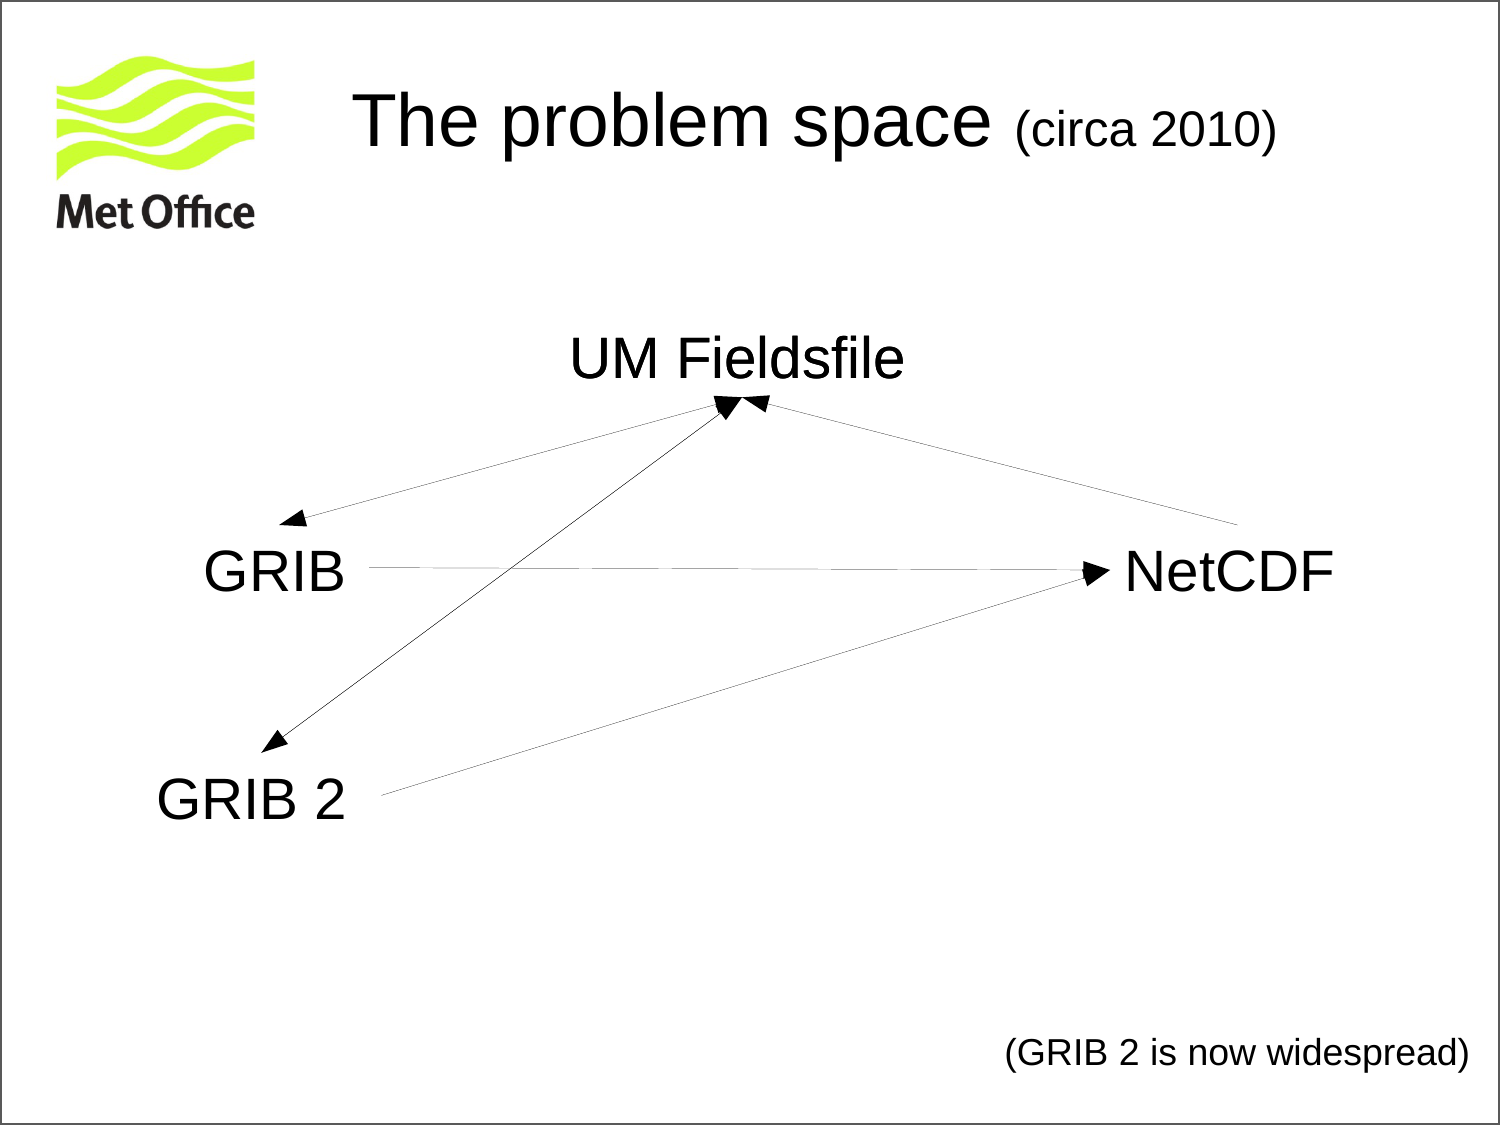

The problem space (circa 2010)
UM Fieldsfile
UM Fieldsfile
GRIB
NetCDF
GRIB 2
(GRIB 2 is now widespread)